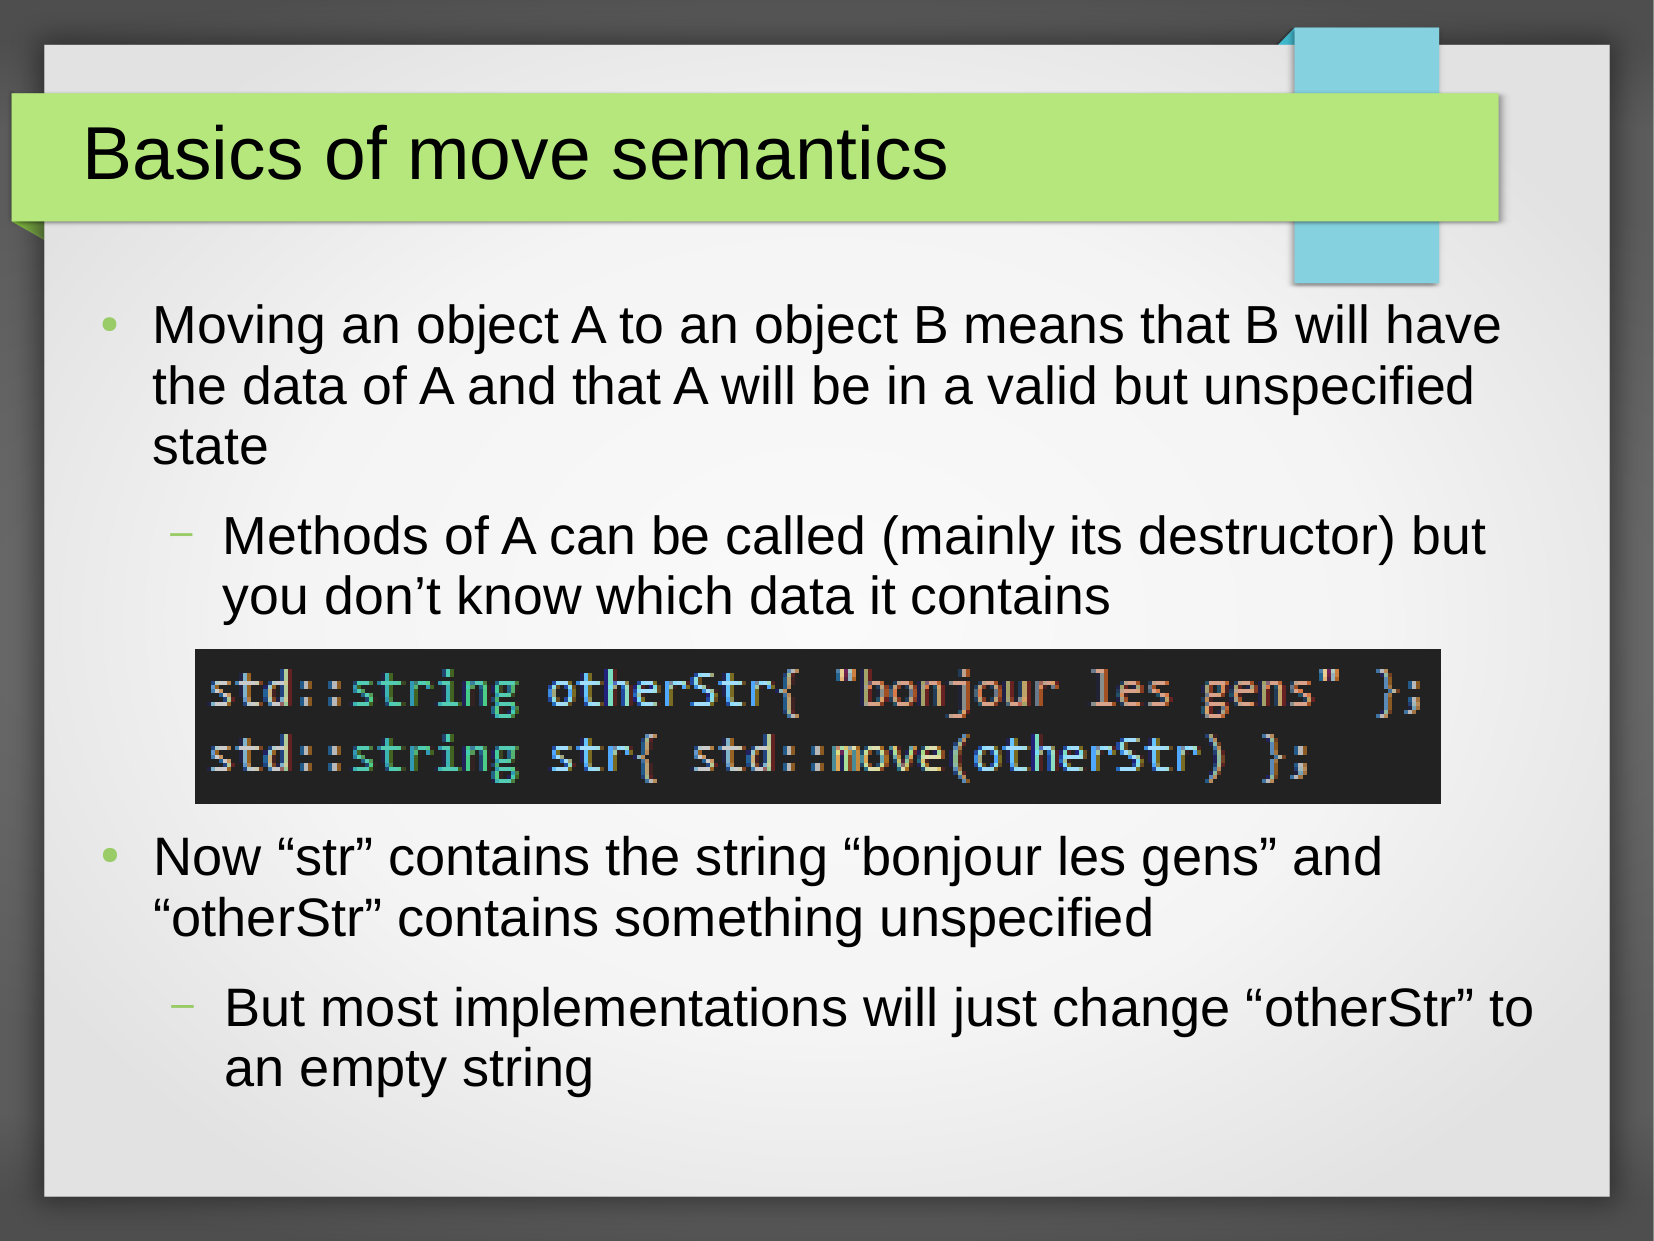

# Basics of move semantics
Moving an object A to an object B means that B will have the data of A and that A will be in a valid but unspecified state
Methods of A can be called (mainly its destructor) but you don’t know which data it contains
Now “str” contains the string “bonjour les gens” and “otherStr” contains something unspecified
But most implementations will just change “otherStr” to an empty string